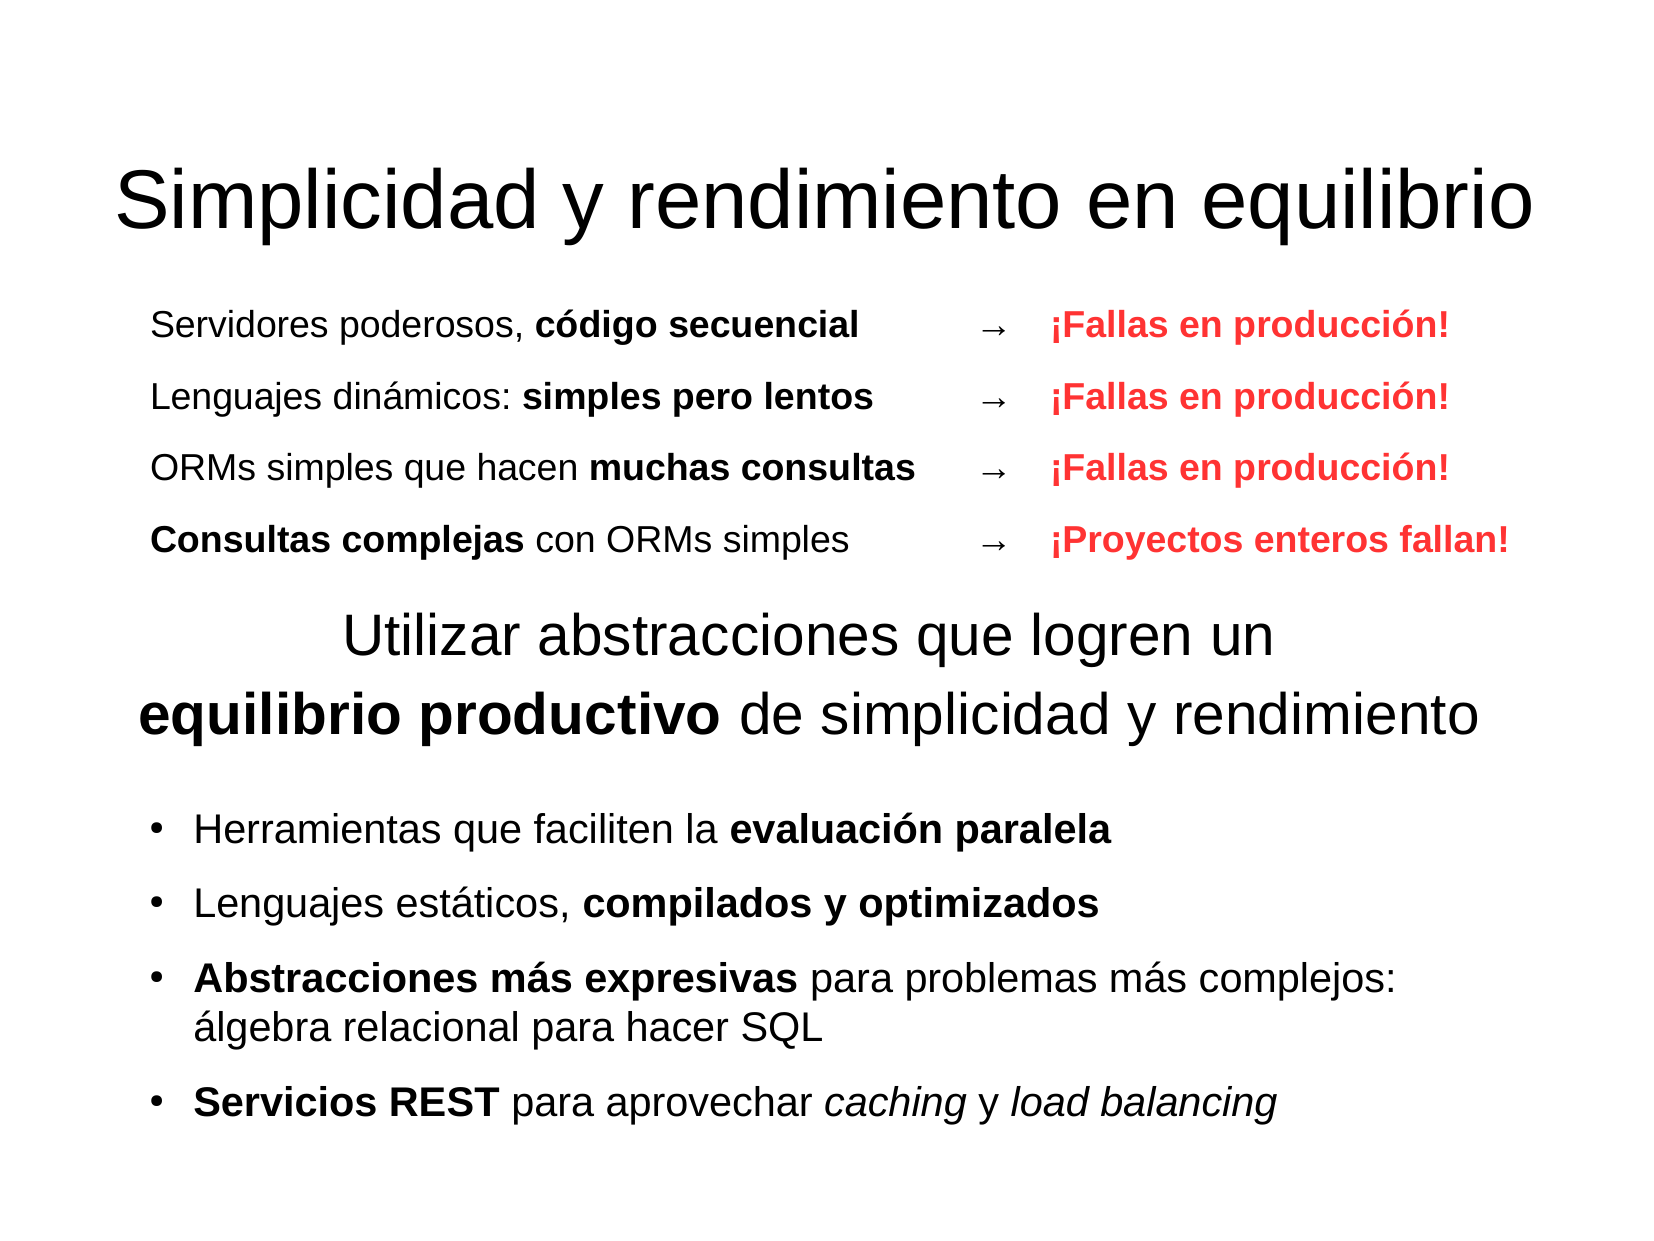

# Simplicidad y rendimiento en equilibrio
Servidores poderosos, código secuencial		→	¡Fallas en producción!
Lenguajes dinámicos: simples pero lentos		→	¡Fallas en producción!
ORMs simples que hacen muchas consultas	→	¡Fallas en producción!
Consultas complejas con ORMs simples		→	¡Proyectos enteros fallan!
Utilizar abstracciones que logren un
equilibrio productivo de simplicidad y rendimiento
Herramientas que faciliten la evaluación paralela
Lenguajes estáticos, compilados y optimizados
Abstracciones más expresivas para problemas más complejos: álgebra relacional para hacer SQL
Servicios REST para aprovechar caching y load balancing